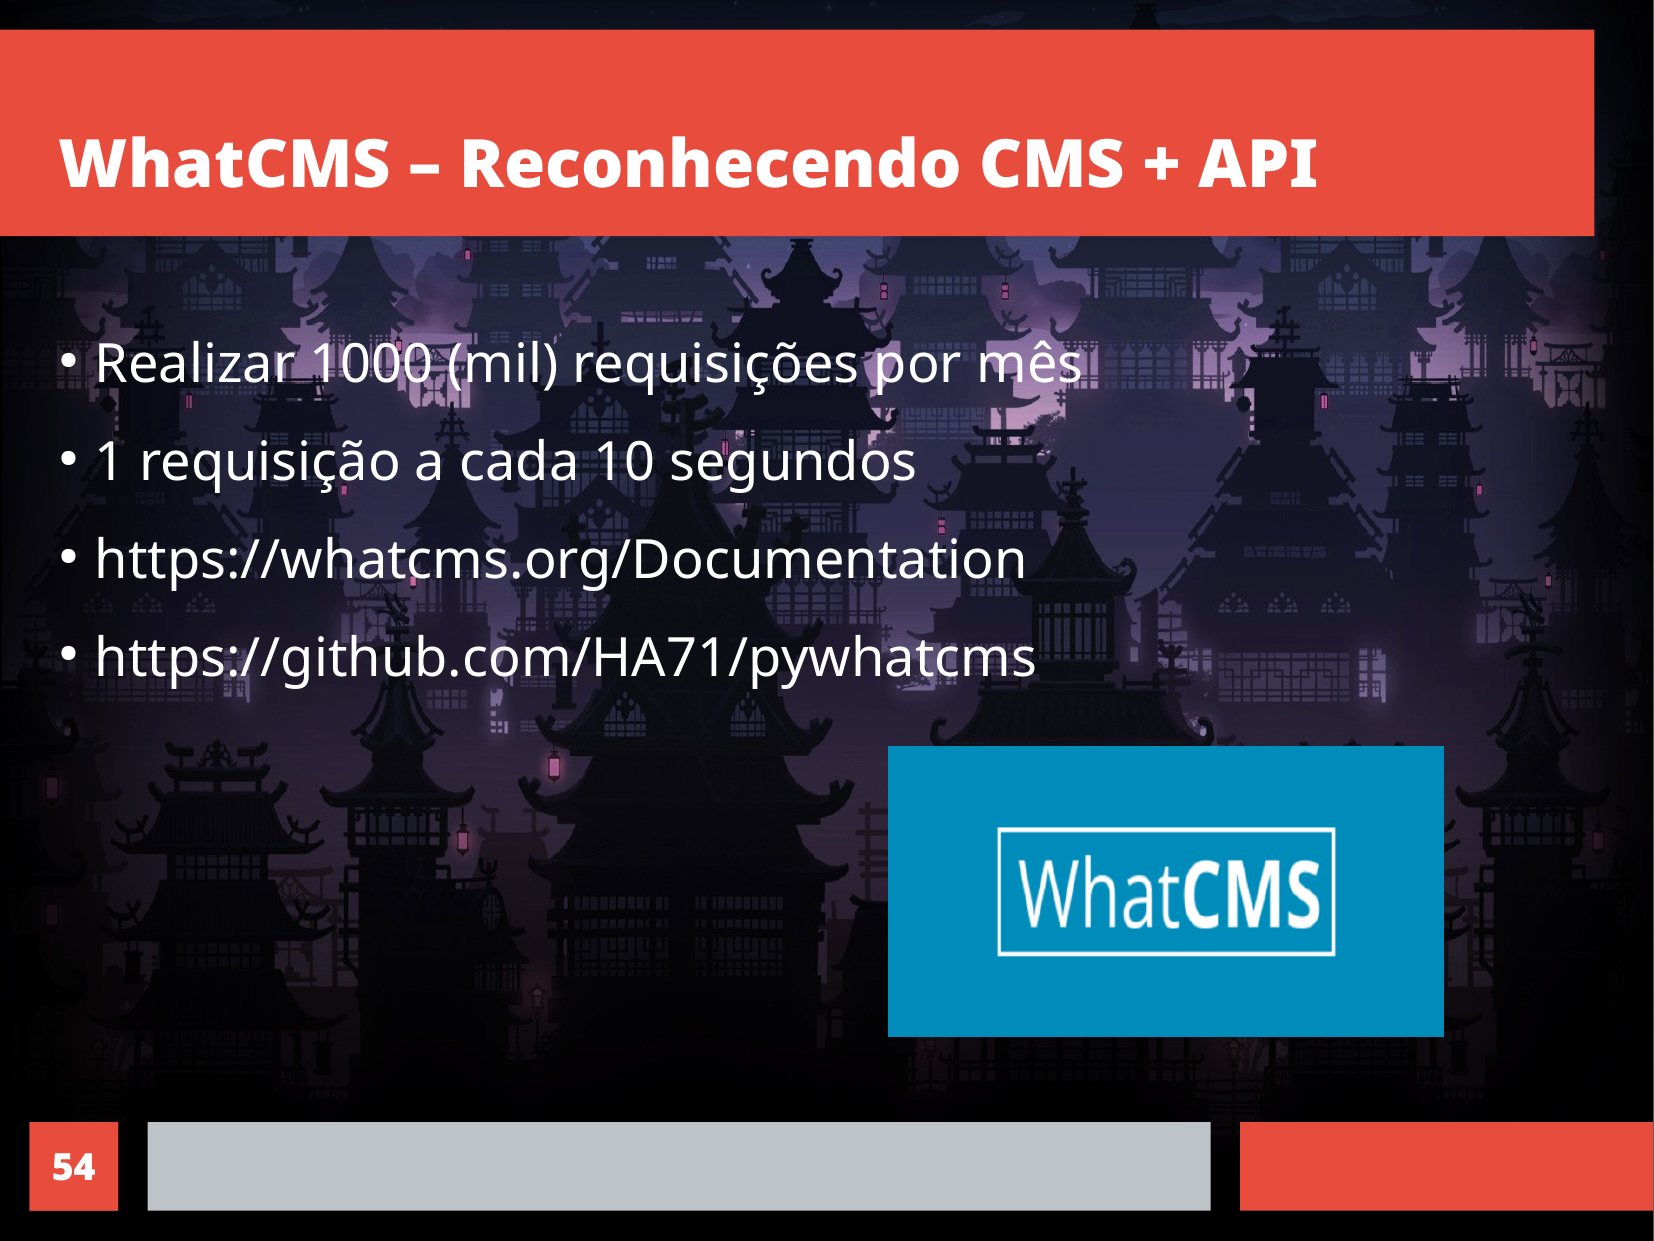

# WhatCMS – Reconhecendo CMS + API
Realizar 1000 (mil) requisições por mês
1 requisição a cada 10 segundos
https://whatcms.org/Documentation
https://github.com/HA71/pywhatcms
54